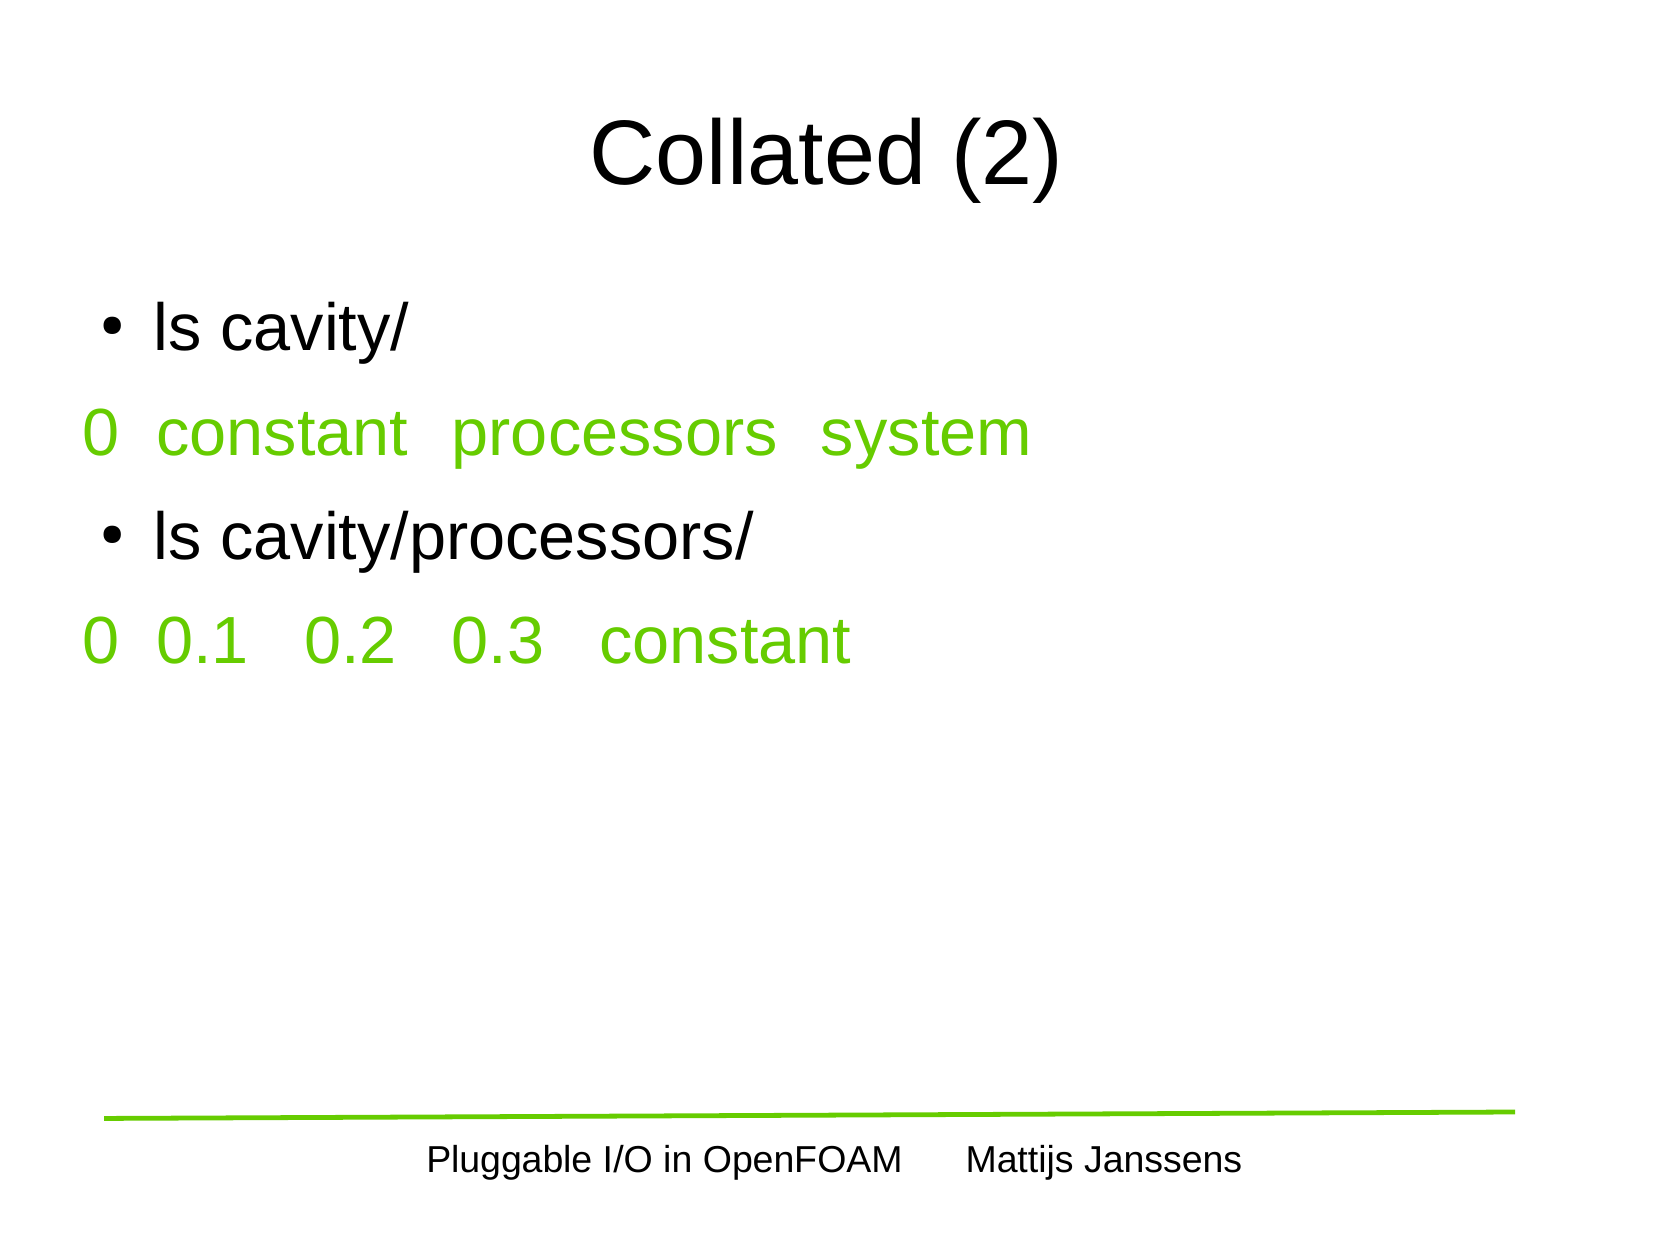

# Collated (2)
ls cavity/
0	constant	processors	system
ls cavity/processors/
0	0.1	0.2	0.3	constant